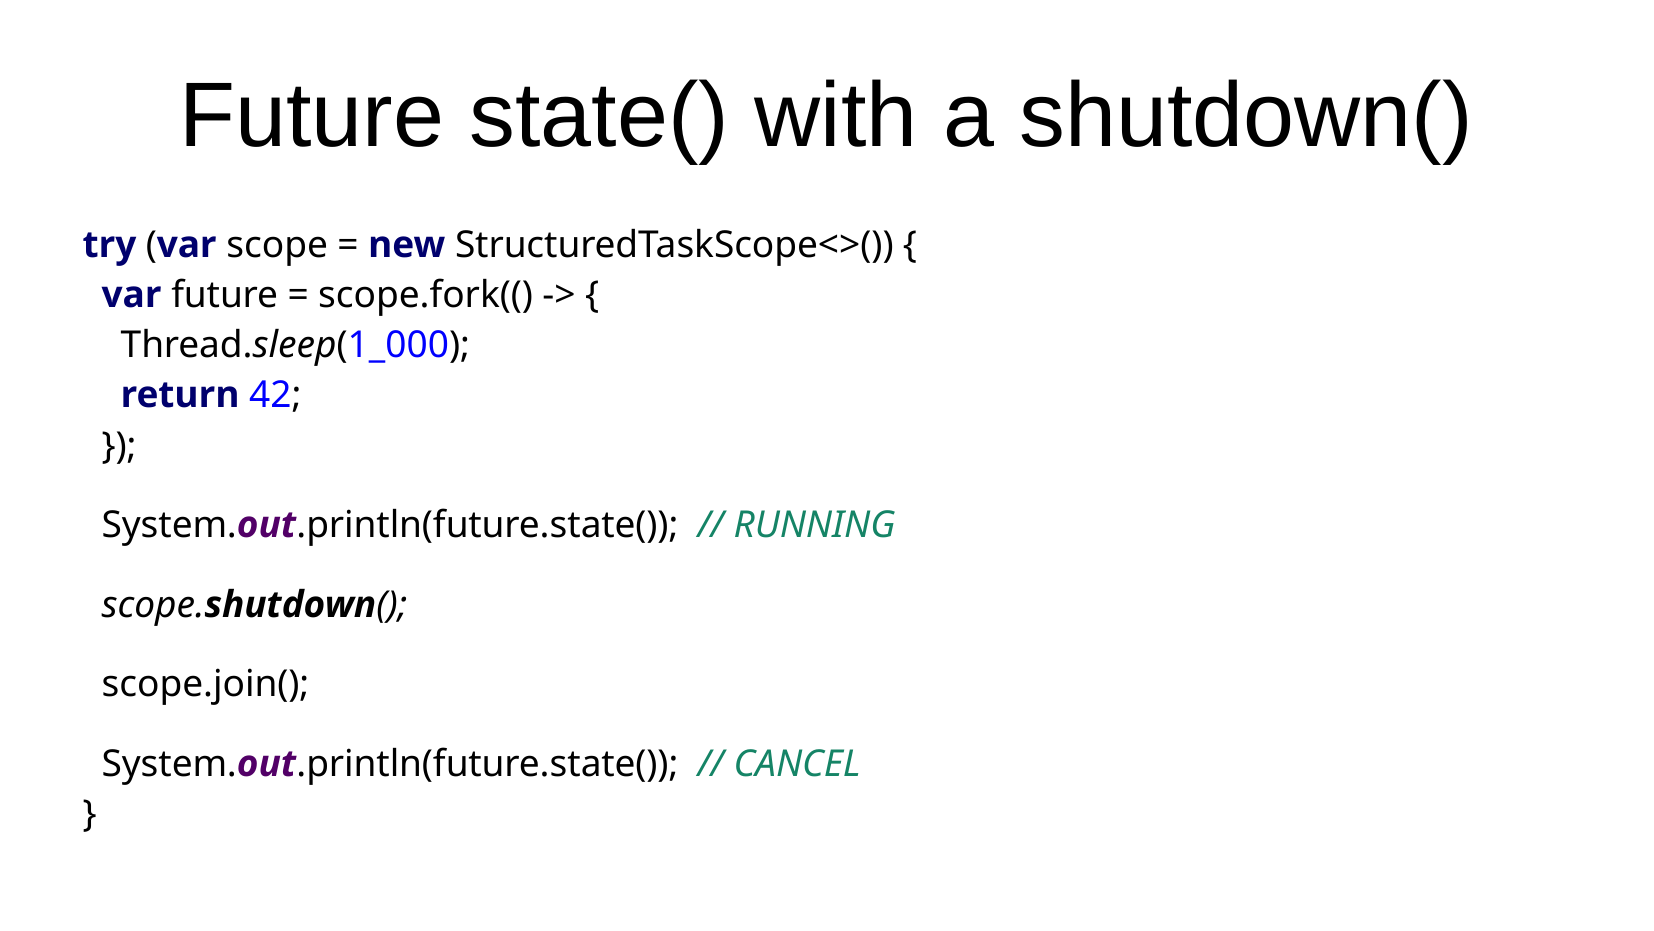

# Future state() with a shutdown()
try (var scope = new StructuredTaskScope<>()) {
 var future = scope.fork(() -> {
 Thread.sleep(1_000);
 return 42;
 });
 System.out.println(future.state()); // RUNNING
 scope.shutdown();
 scope.join();
 System.out.println(future.state()); // CANCEL
}